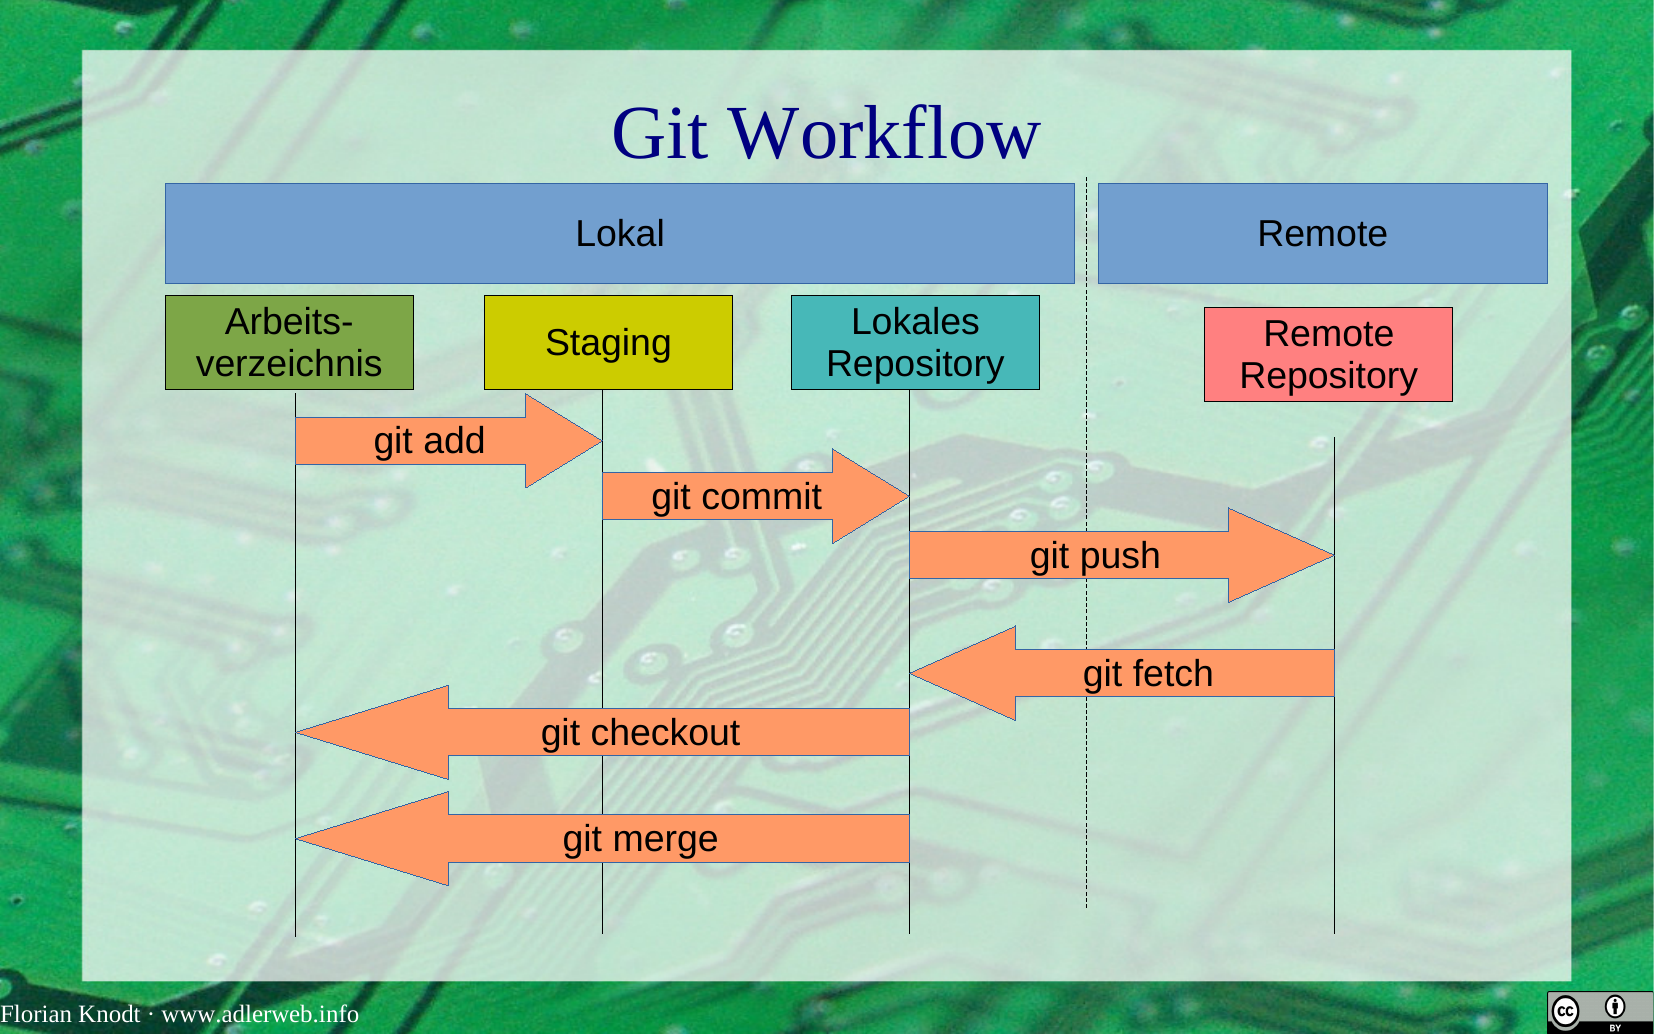

# Git Workflow
Lokal
Remote
Arbeits-
verzeichnis
Staging
Lokales
Repository
Remote
Repository
git add
git commit
git push
git fetch
git checkout
git merge